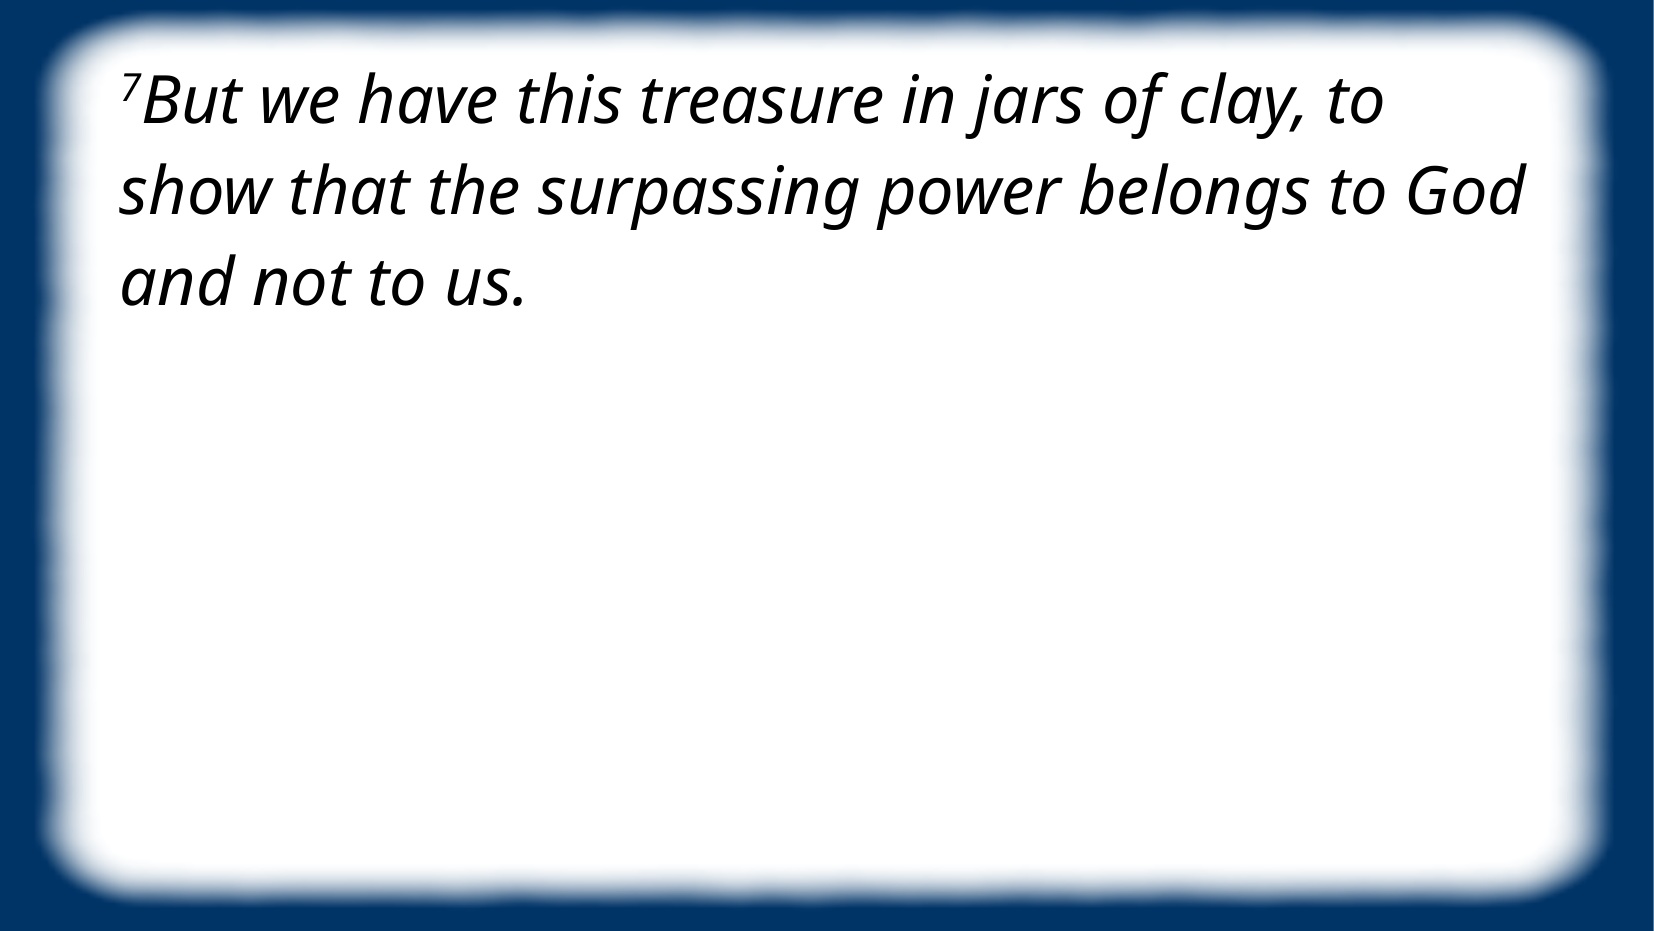

7But we have this treasure in jars of clay, to show that the surpassing power belongs to God and not to us.